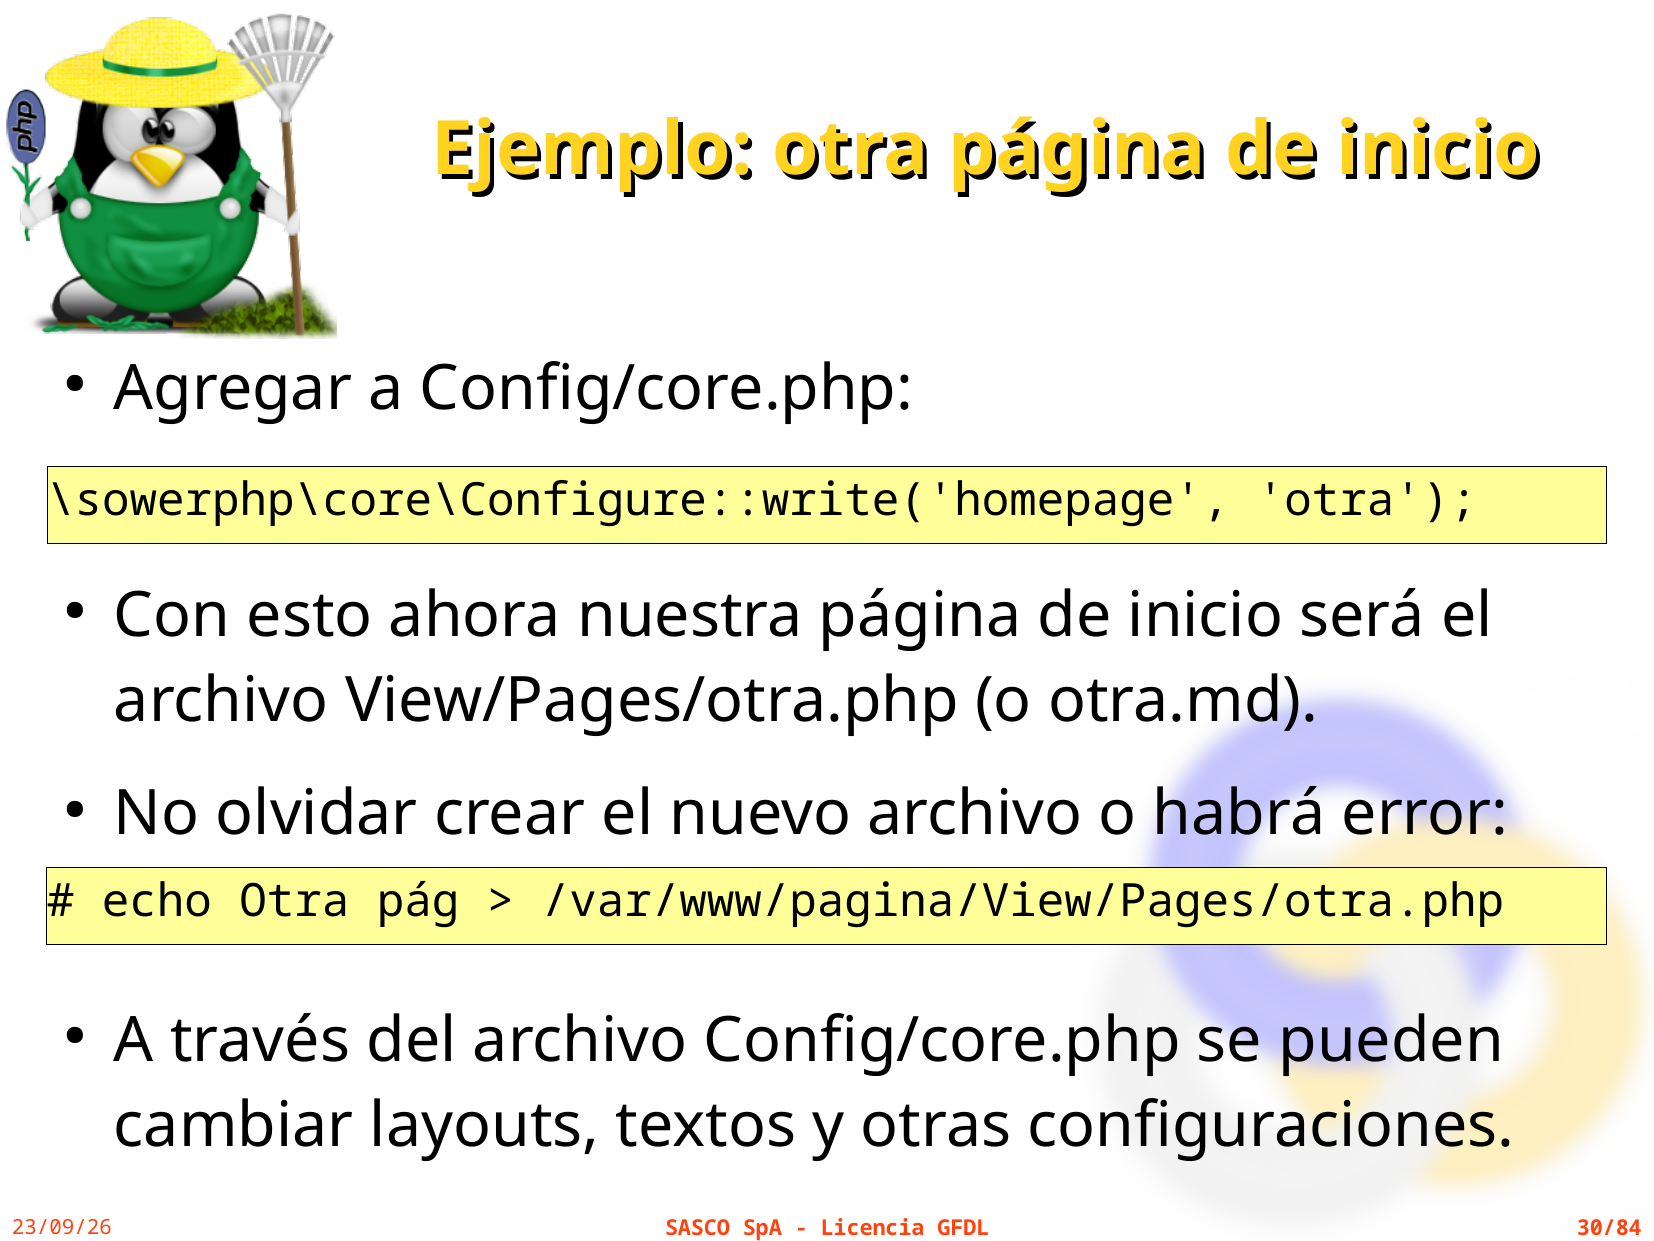

# Ejemplo: otra página de inicio
Agregar a Config/core.php:
Con esto ahora nuestra página de inicio será el archivo View/Pages/otra.php (o otra.md).
No olvidar crear el nuevo archivo o habrá error:
A través del archivo Config/core.php se pueden cambiar layouts, textos y otras configuraciones.
\sowerphp\core\Configure::write('homepage', 'otra');
# echo Otra pág > /var/www/pagina/View/Pages/otra.php
SASCO SpA - Licencia GFDL
30